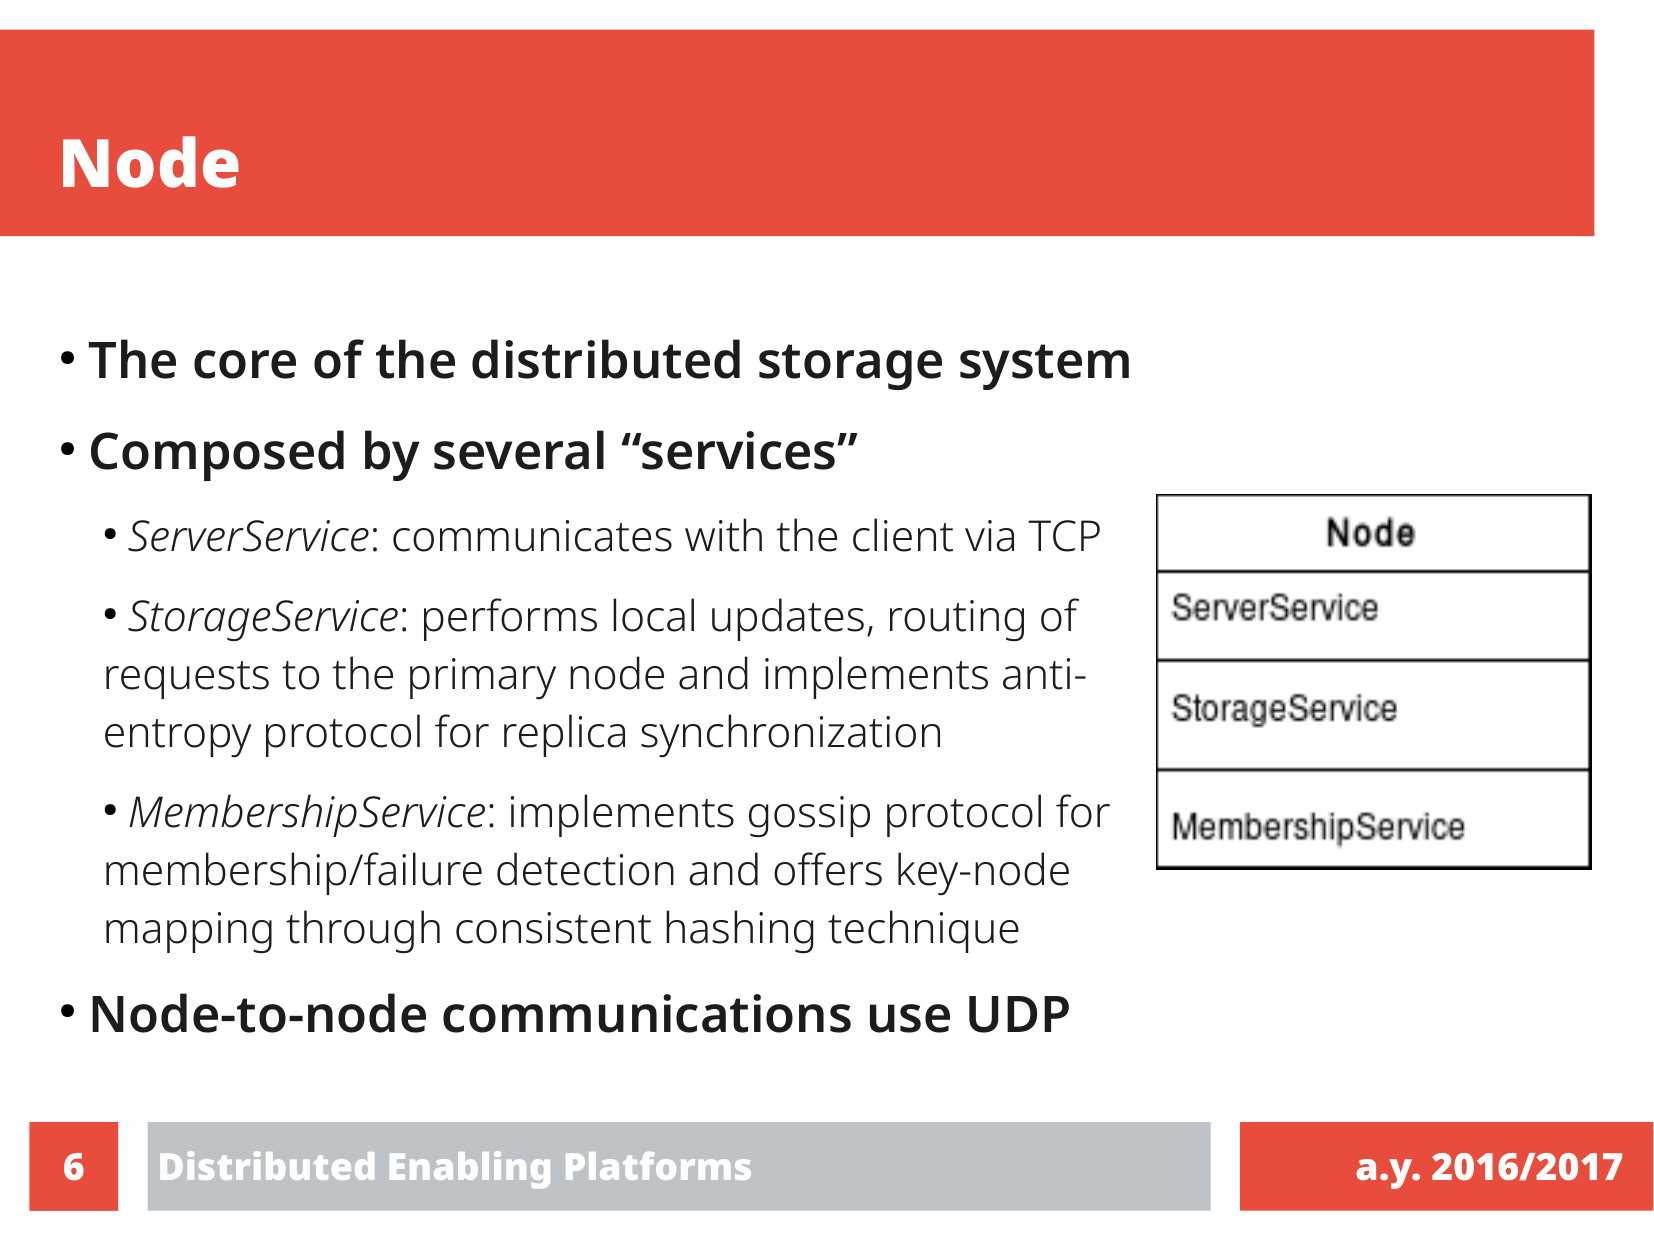

# Node
 The core of the distributed storage system
 Composed by several “services”
 ServerService: communicates with the client via TCP
 StorageService: performs local updates, routing of requests to the primary node and implements anti-entropy protocol for replica synchronization
 MembershipService: implements gossip protocol for membership/failure detection and offers key-node mapping through consistent hashing technique
 Node-to-node communications use UDP
6
Distributed Enabling Platforms
a.y. 2016/2017